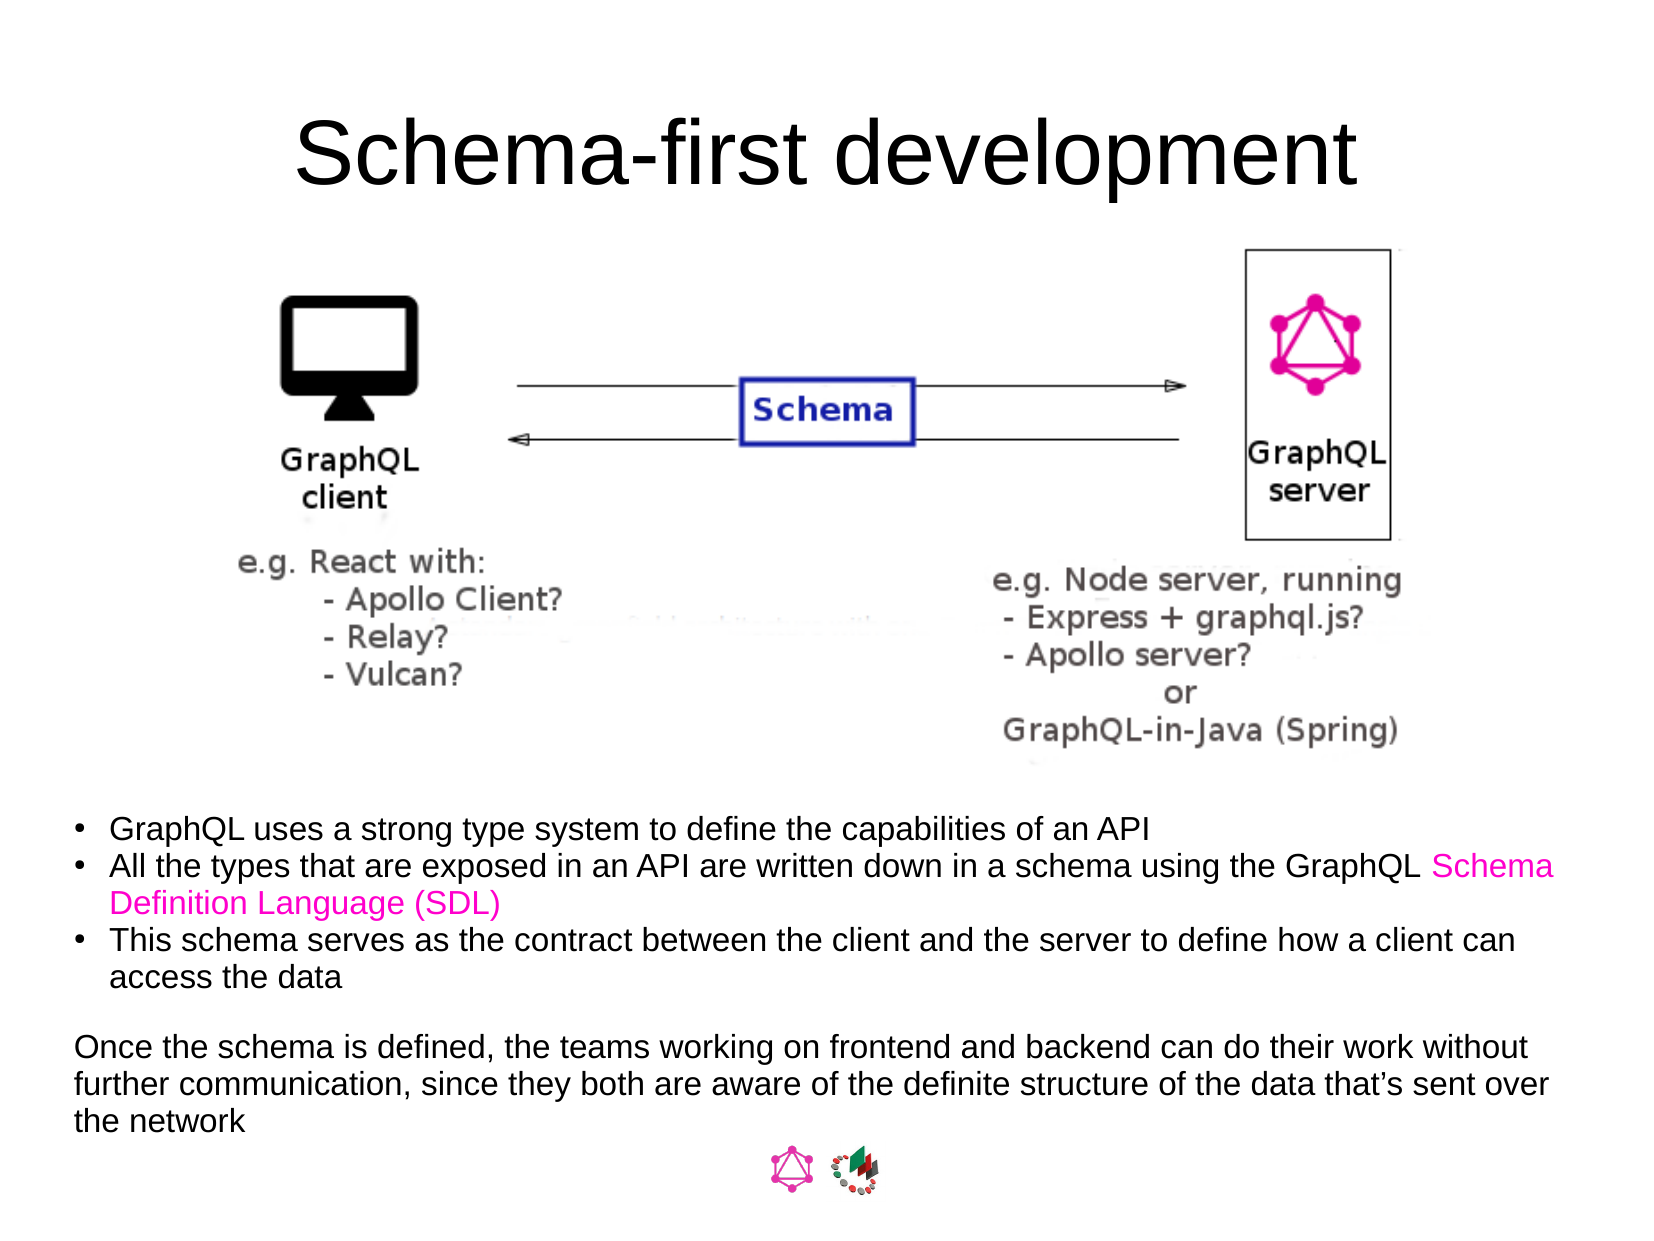

# Schema-first development
GraphQL uses a strong type system to define the capabilities of an API
All the types that are exposed in an API are written down in a schema using the GraphQL Schema Definition Language (SDL)
This schema serves as the contract between the client and the server to define how a client can access the data
Once the schema is defined, the teams working on frontend and backend can do their work without further communication, since they both are aware of the definite structure of the data that’s sent over the network